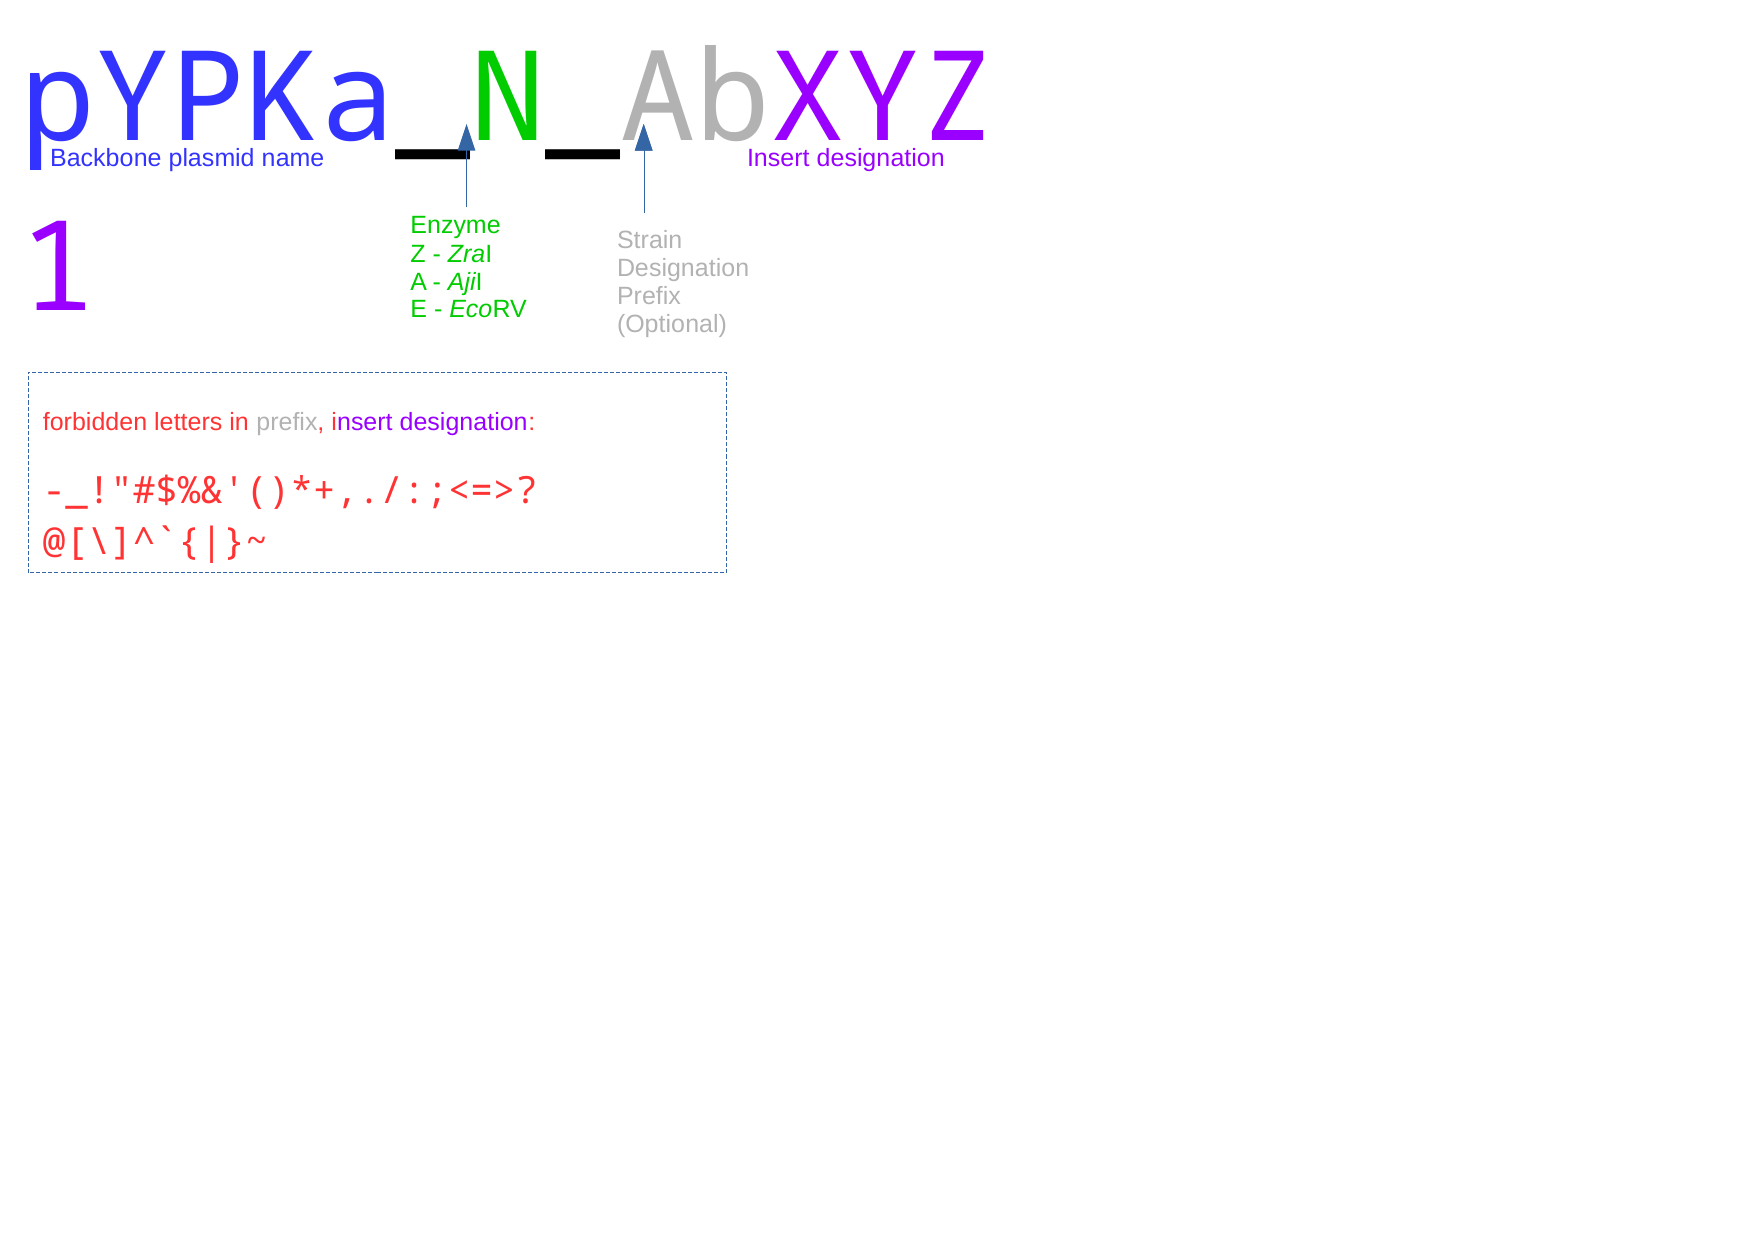

pYPKa_N_AbXYZ1
Backbone plasmid name
Insert designation
Enzyme
Z - ZraI
A - AjiI
E - EcoRV
Strain
Designation
Prefix
(Optional)
forbidden letters in prefix, insert designation:
-_!"#$%&'()*+,./:;<=>?@[\]^`{|}~